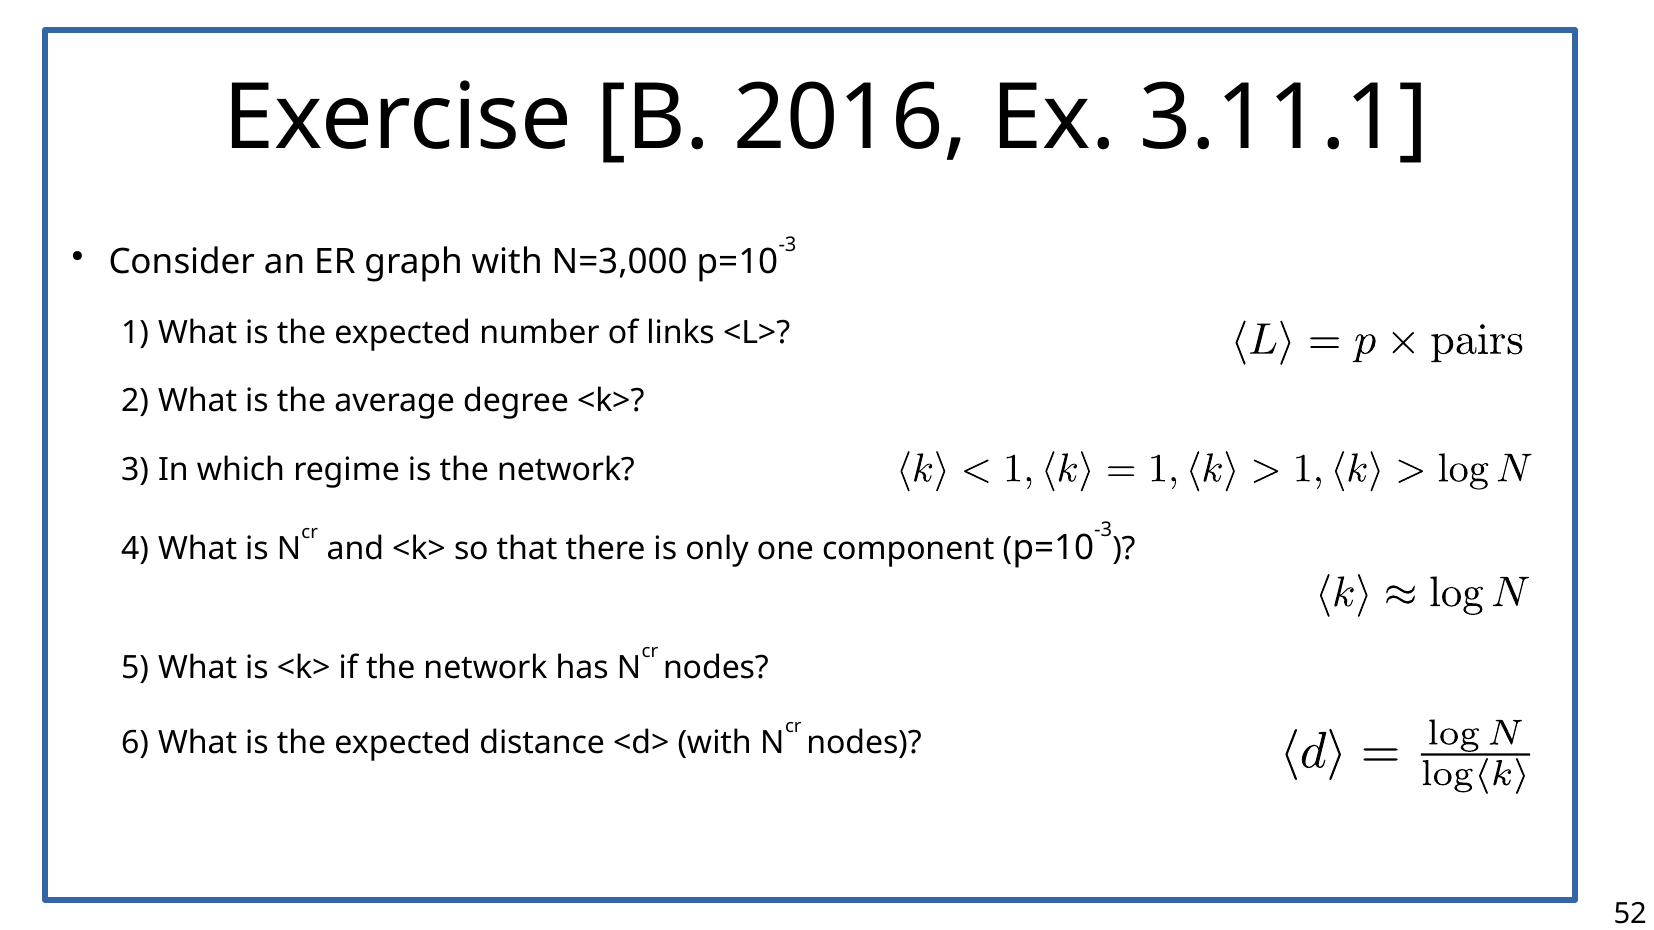

# Exercise [B. 2016, Ex. 3.11.1]
Consider an ER graph with N=3,000 p=10-3
What is the expected number of links <L>?
What is the average degree <k>?
In which regime is the network?
What is Ncr and <k> so that there is only one component (p=10-3)?
What is <k> if the network has Ncr nodes?
What is the expected distance <d> (with Ncr nodes)?
52